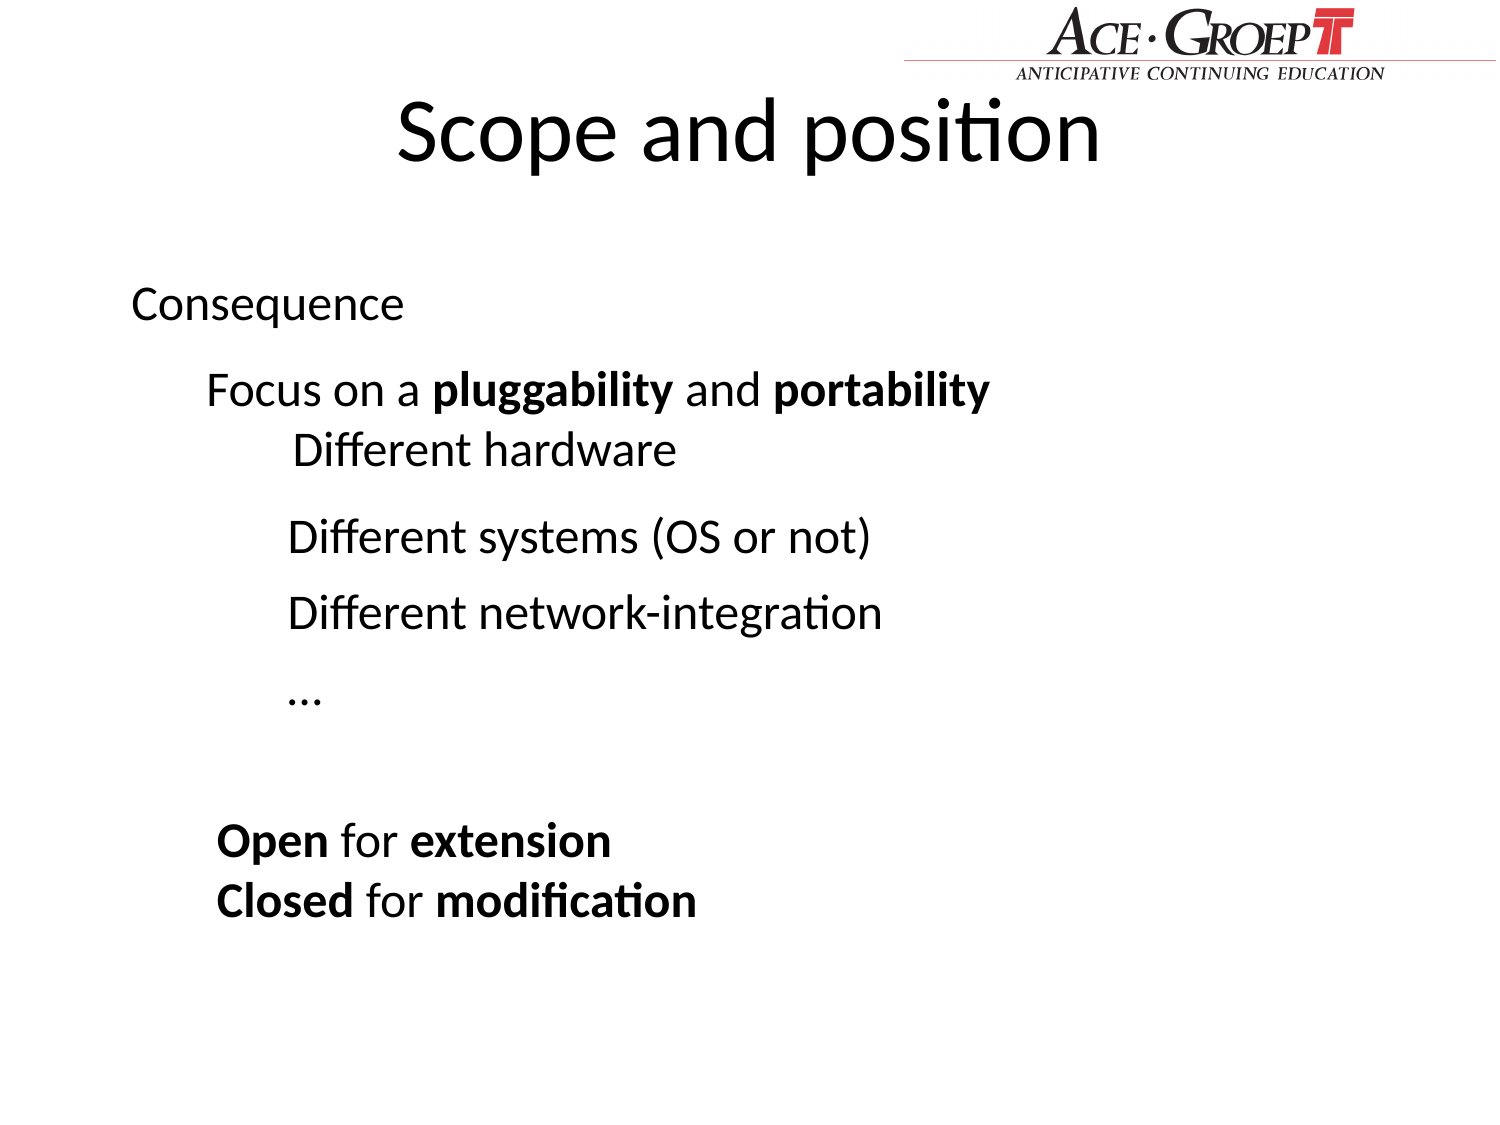

# Scope and position
Consequence
 	Focus on a pluggability and portability
		 Different hardware
Different systems (OS or not)
Different network-integration
…
Open for extension
Closed for modification